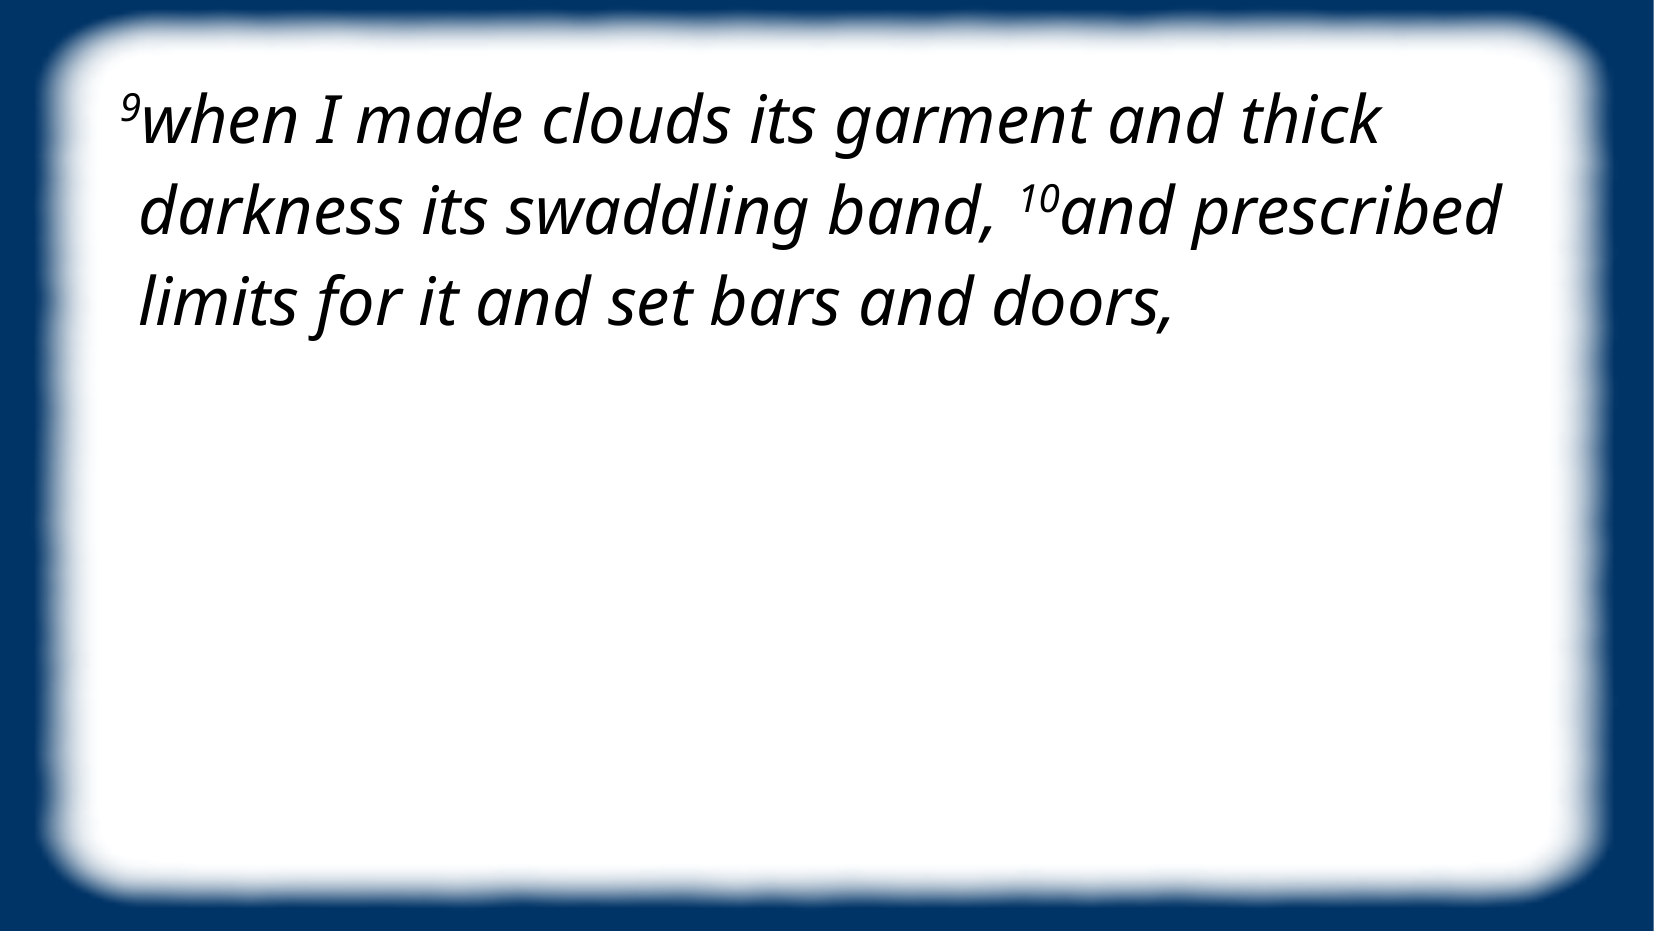

9when I made clouds its garment and thick darkness its swaddling band, 10and prescribed limits for it and set bars and doors,